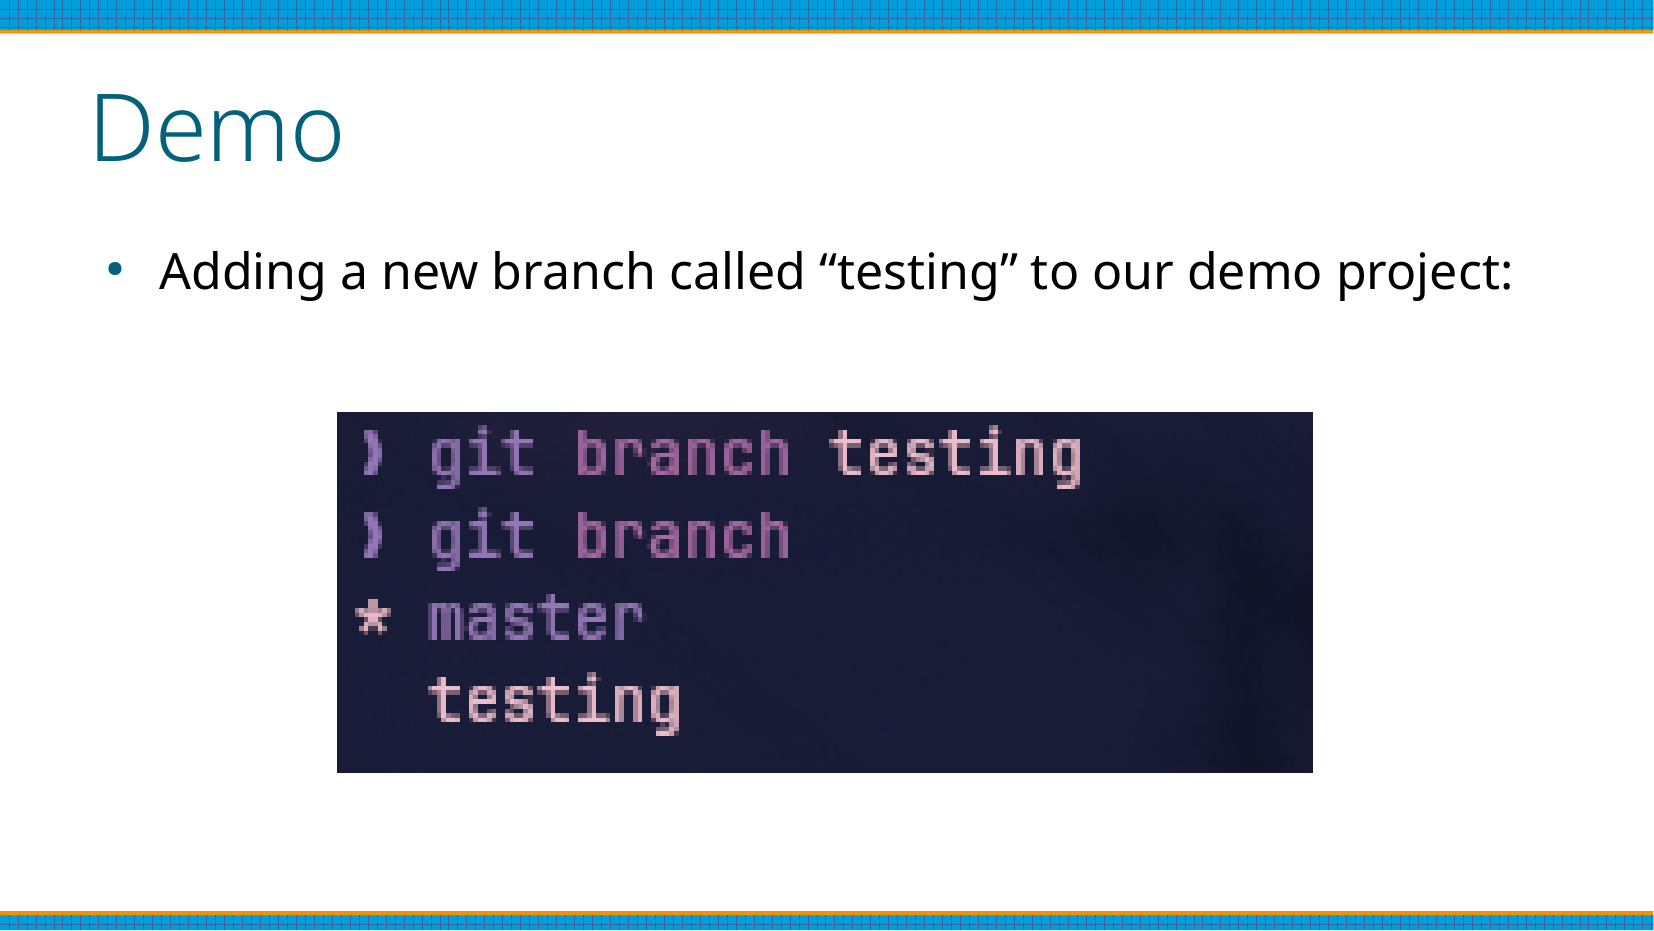

# Demo
Adding a new branch called “testing” to our demo project: